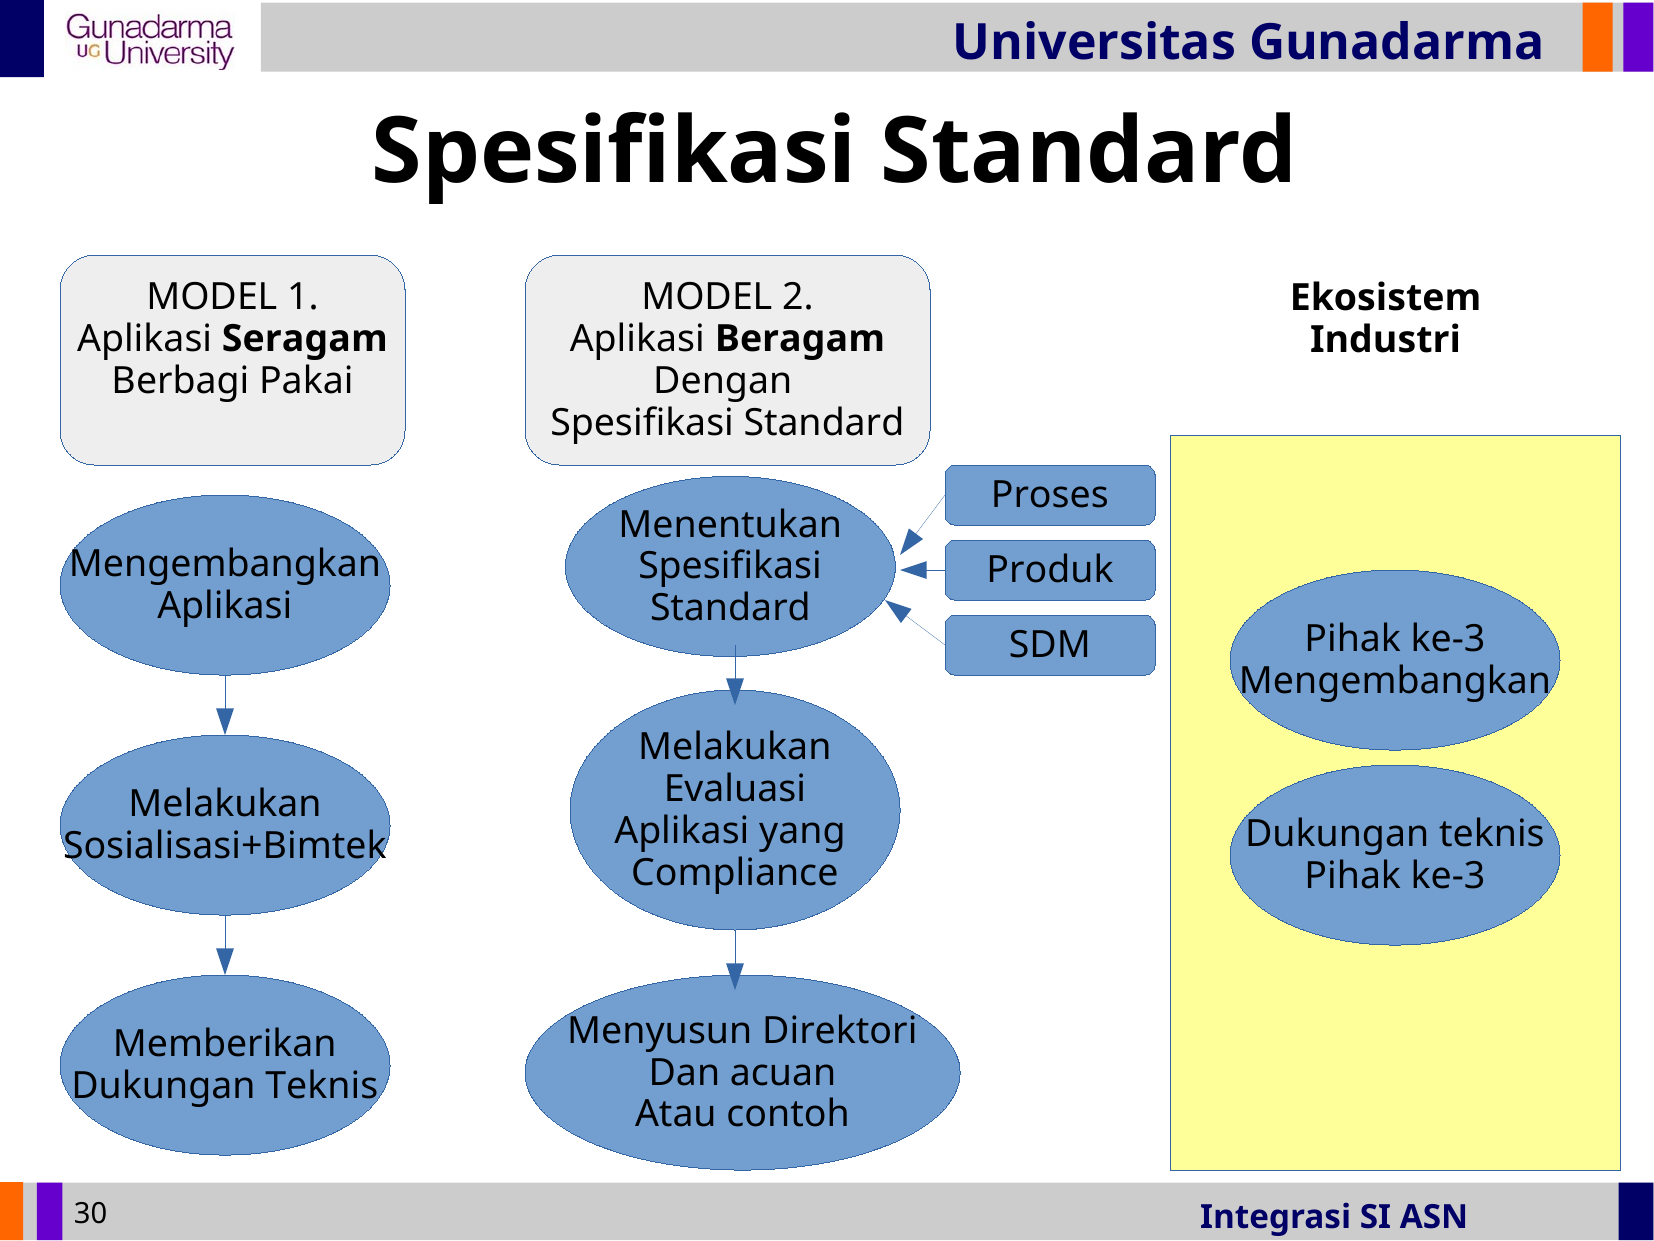

# Spesifikasi Standard
MODEL 1.
Aplikasi Seragam
Berbagi Pakai
MODEL 2.
Aplikasi Beragam
Dengan
Spesifikasi Standard
Ekosistem
Industri
Proses
Menentukan
Spesifikasi
Standard
Mengembangkan
Aplikasi
Produk
Pihak ke-3
Mengembangkan
SDM
Melakukan
Evaluasi
Aplikasi yang
Compliance
Melakukan
Sosialisasi+Bimtek
Dukungan teknis
Pihak ke-3
Memberikan
Dukungan Teknis
Menyusun Direktori
Dan acuan
Atau contoh